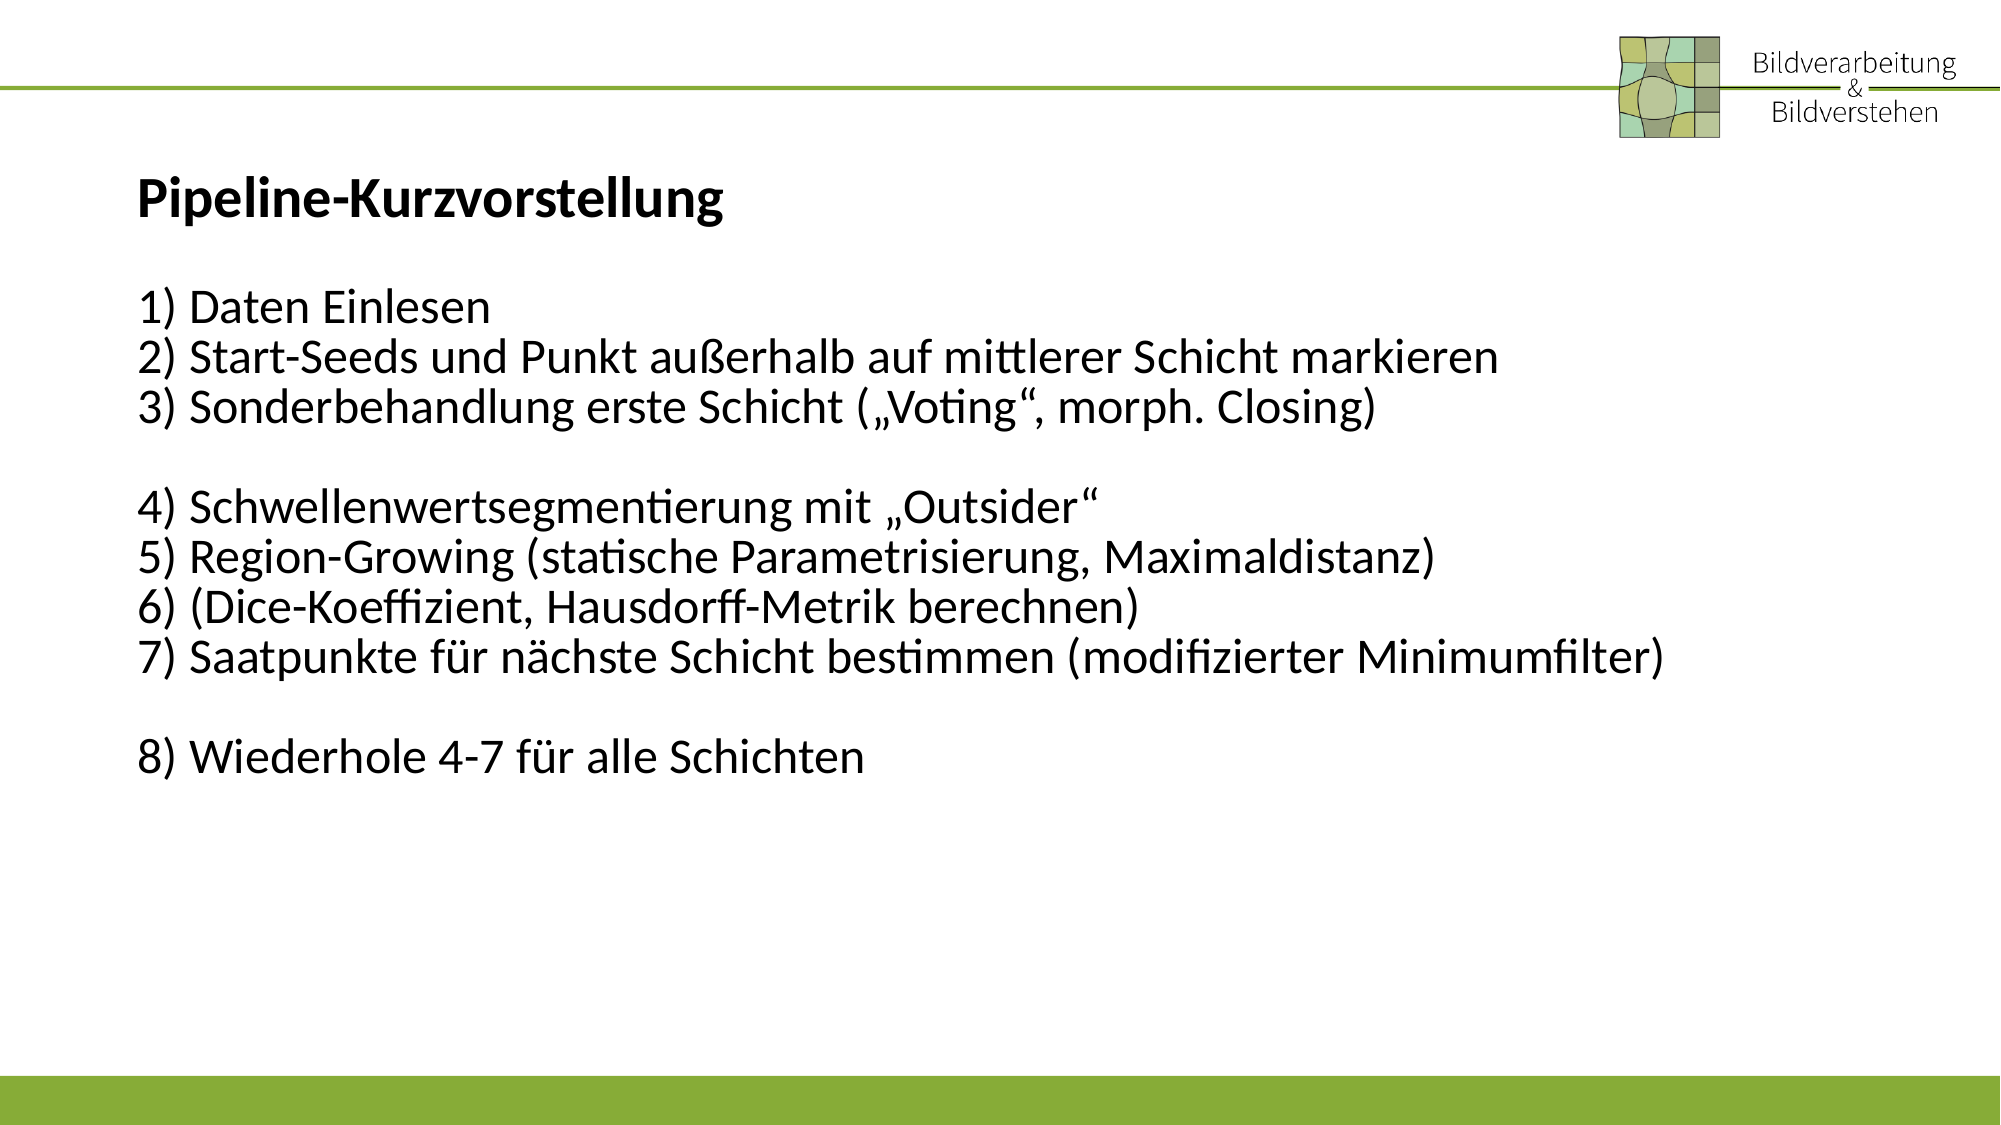

# Pipeline-Kurzvorstellung
 Daten Einlesen
 Start-Seeds und Punkt außerhalb auf mittlerer Schicht markieren
 Sonderbehandlung erste Schicht („Voting“, morph. Closing)
 Schwellenwertsegmentierung mit „Outsider“
 Region-Growing (statische Parametrisierung, Maximaldistanz)
 (Dice-Koeffizient, Hausdorff-Metrik berechnen)
 Saatpunkte für nächste Schicht bestimmen (modifizierter Minimumfilter)
 Wiederhole 4-7 für alle Schichten